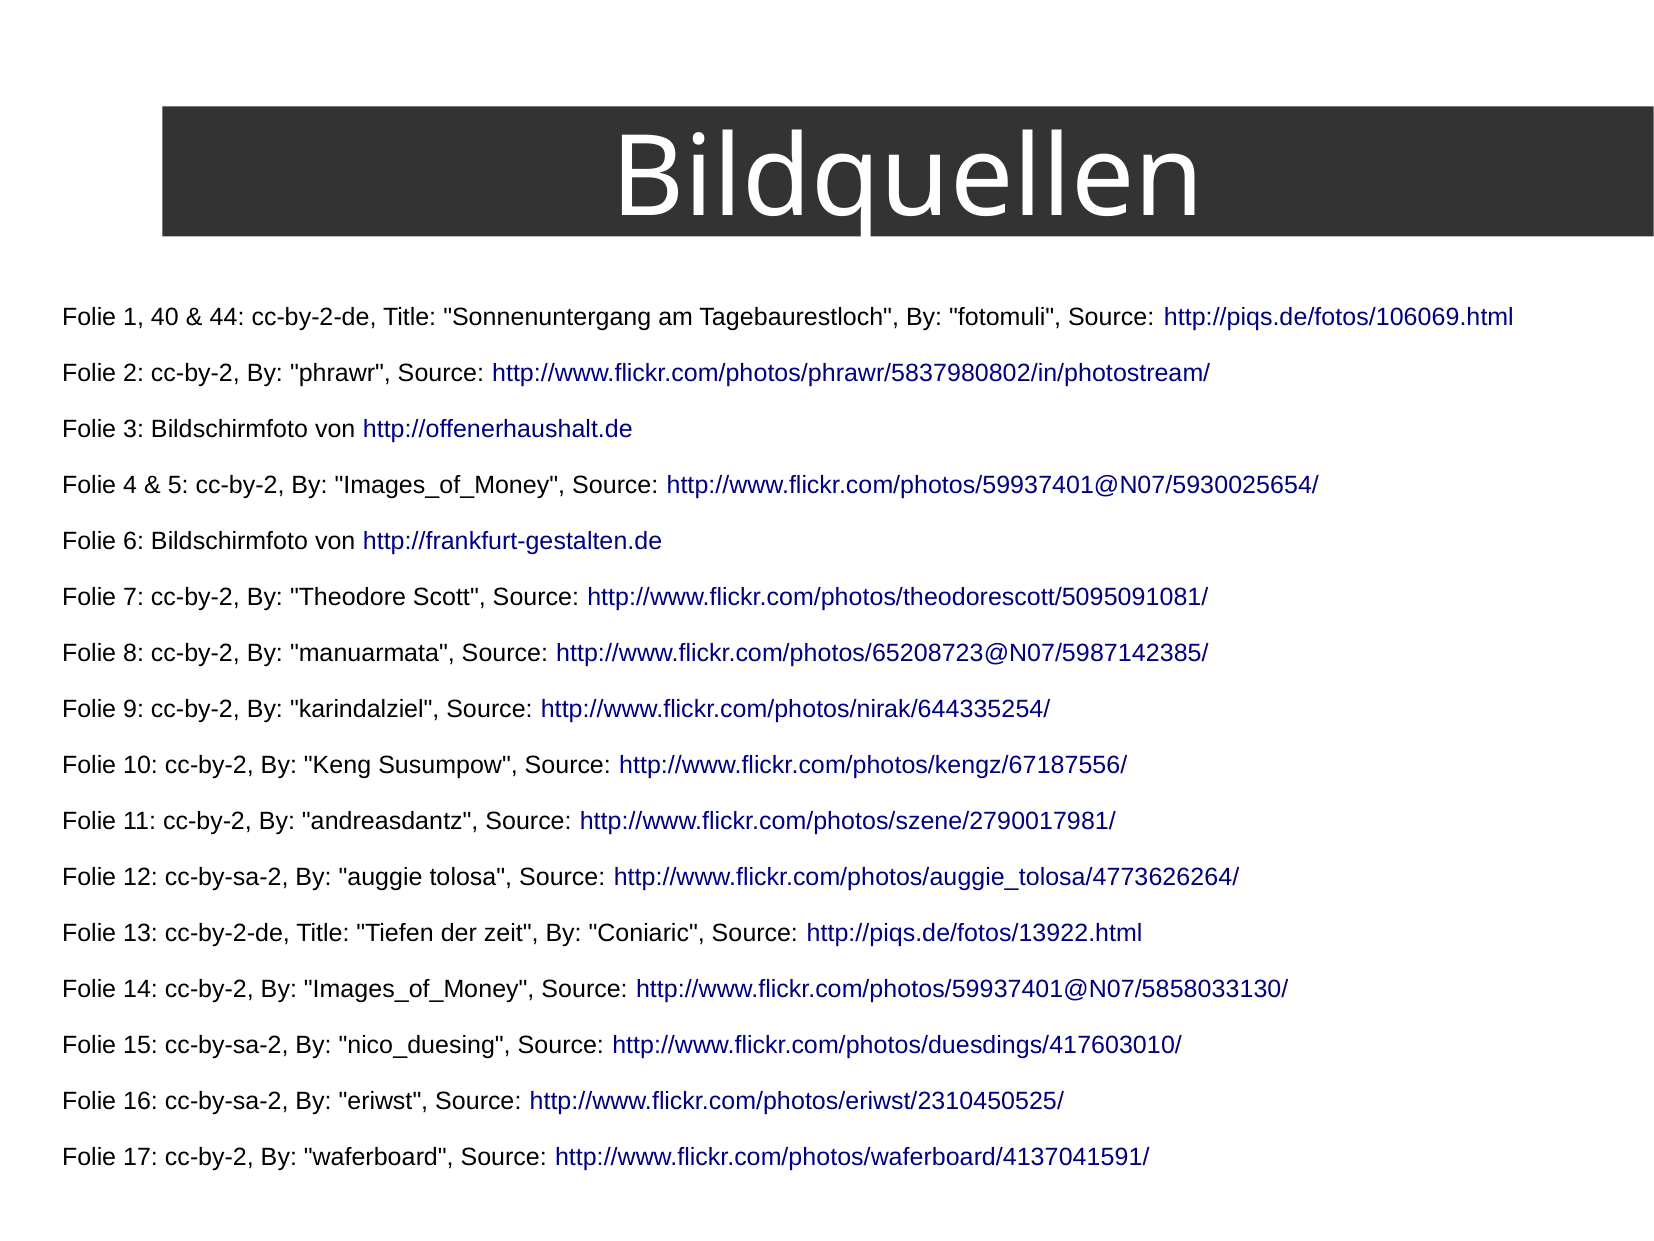

Bildquellen
Folie 1, 40 & 44: cc-by-2-de, Title: "Sonnenuntergang am Tagebaurestloch", By: "fotomuli", Source: http://piqs.de/fotos/106069.html
Folie 2: cc-by-2, By: "phrawr", Source: http://www.flickr.com/photos/phrawr/5837980802/in/photostream/
Folie 3: Bildschirmfoto von http://offenerhaushalt.de
Folie 4 & 5: cc-by-2, By: "Images_of_Money", Source: http://www.flickr.com/photos/59937401@N07/5930025654/
Folie 6: Bildschirmfoto von http://frankfurt-gestalten.de
Folie 7: cc-by-2, By: "Theodore Scott", Source: http://www.flickr.com/photos/theodorescott/5095091081/
Folie 8: cc-by-2, By: "manuarmata", Source: http://www.flickr.com/photos/65208723@N07/5987142385/
Folie 9: cc-by-2, By: "karindalziel", Source: http://www.flickr.com/photos/nirak/644335254/
Folie 10: cc-by-2, By: "Keng Susumpow", Source: http://www.flickr.com/photos/kengz/67187556/
Folie 11: cc-by-2, By: "andreasdantz", Source: http://www.flickr.com/photos/szene/2790017981/
Folie 12: cc-by-sa-2, By: "auggie tolosa", Source: http://www.flickr.com/photos/auggie_tolosa/4773626264/
Folie 13: cc-by-2-de, Title: "Tiefen der zeit", By: "Coniaric", Source: http://piqs.de/fotos/13922.html
Folie 14: cc-by-2, By: "Images_of_Money", Source: http://www.flickr.com/photos/59937401@N07/5858033130/
Folie 15: cc-by-sa-2, By: "nico_duesing", Source: http://www.flickr.com/photos/duesdings/417603010/
Folie 16: cc-by-sa-2, By: "eriwst", Source: http://www.flickr.com/photos/eriwst/2310450525/
Folie 17: cc-by-2, By: "waferboard", Source: http://www.flickr.com/photos/waferboard/4137041591/